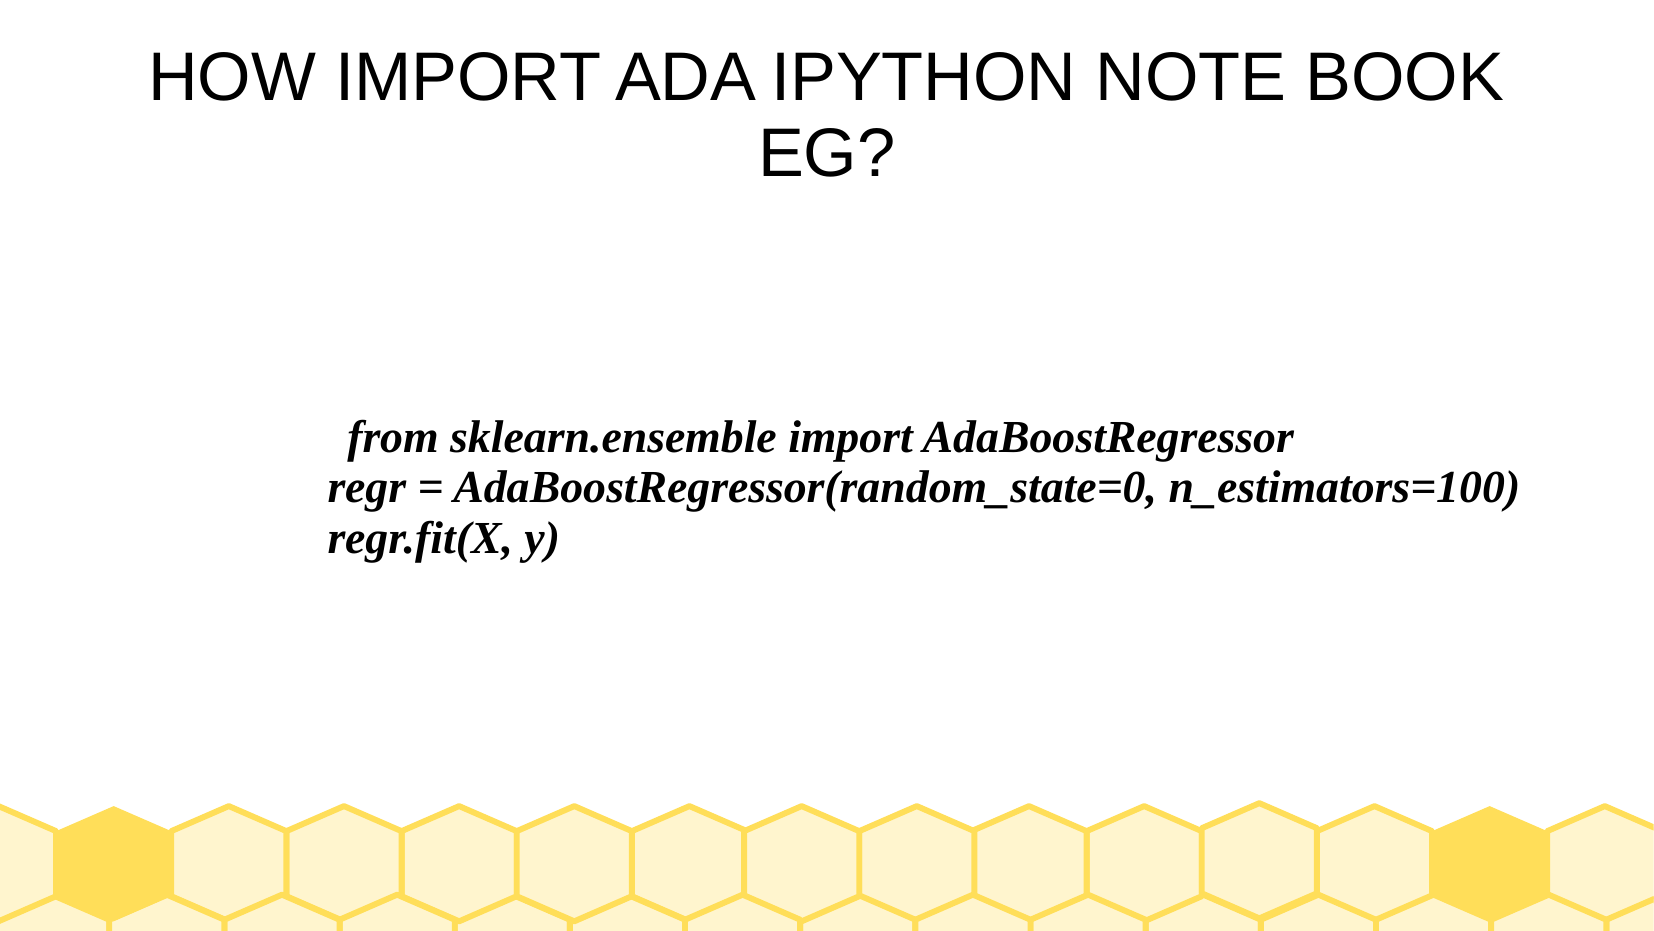

# HOW IMPORT ADA IPYTHON NOTE BOOK EG?
from sklearn.ensemble import AdaBoostRegressor
 regr = AdaBoostRegressor(random_state=0, n_estimators=100)
 regr.fit(X, y)